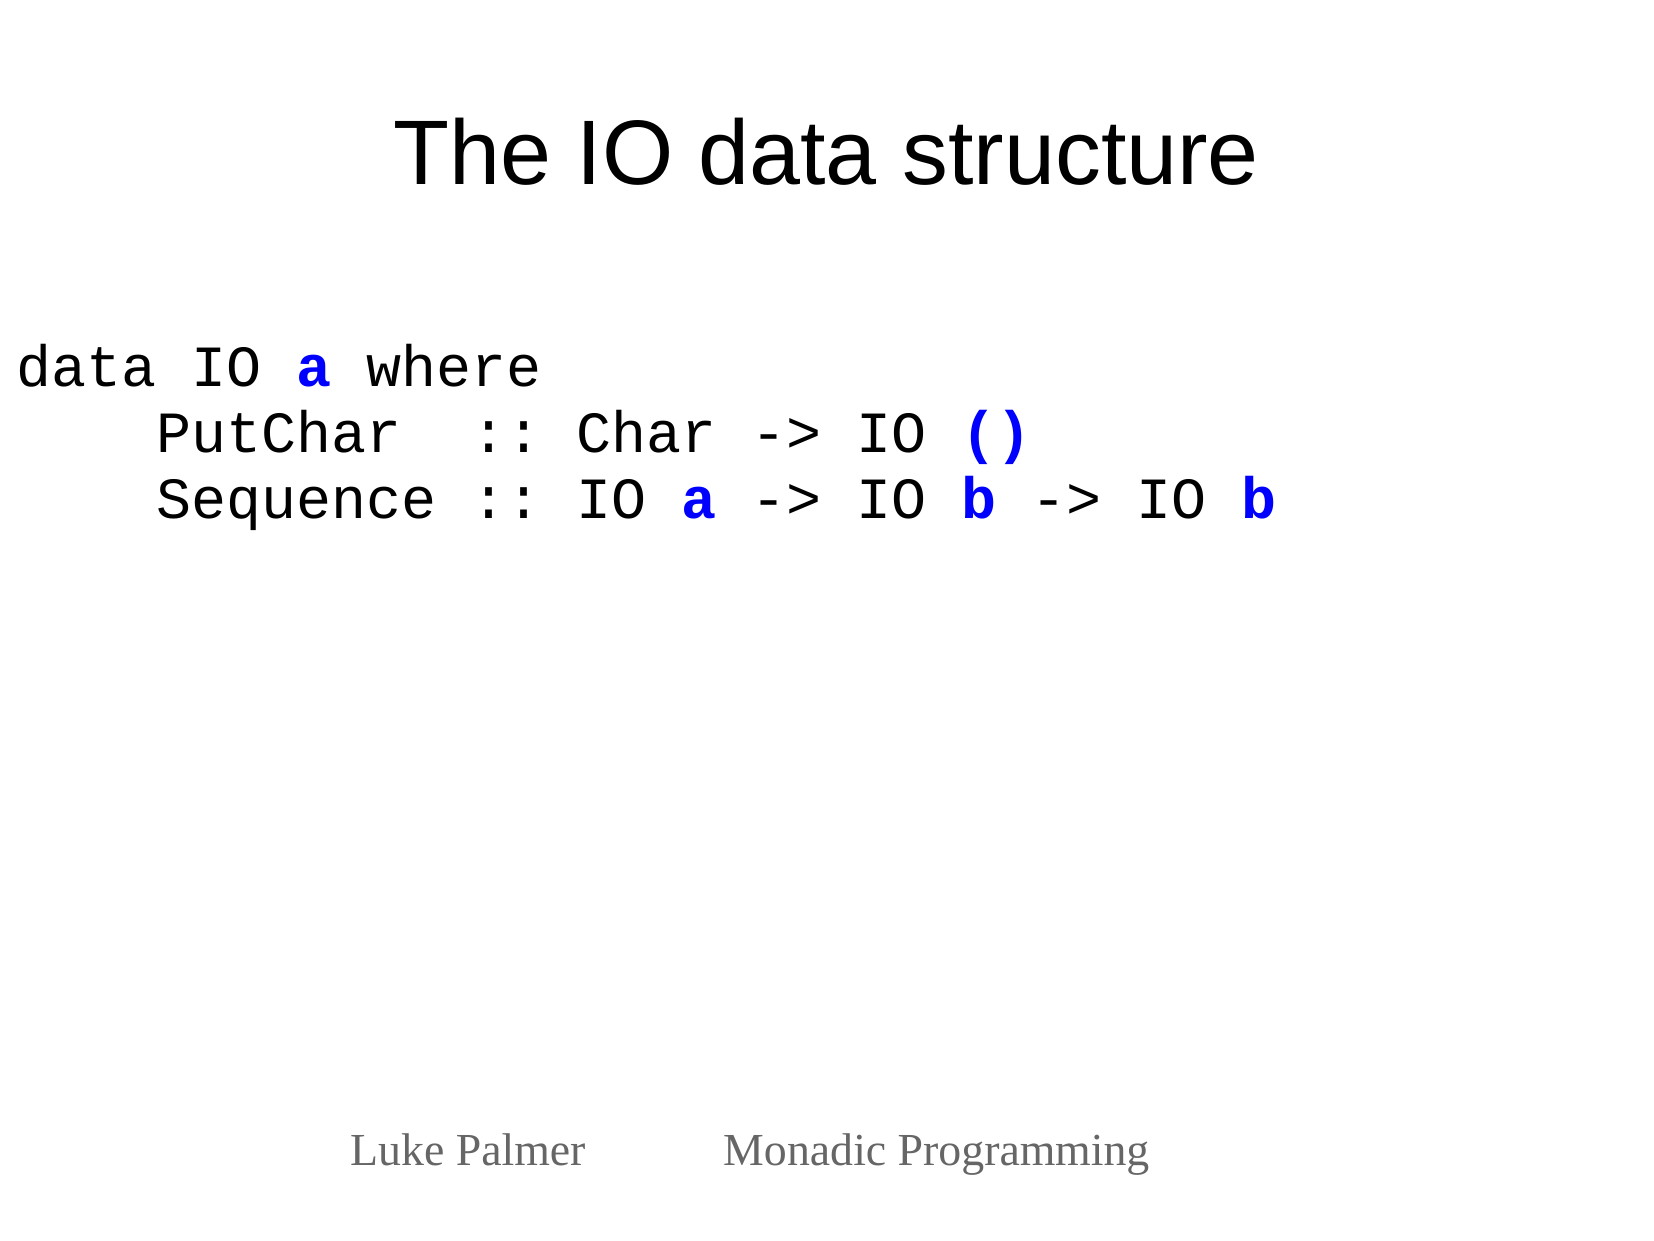

# The IO data structure
data IO a where
 PutChar :: Char -> IO ()
 Sequence :: IO a -> IO b -> IO b